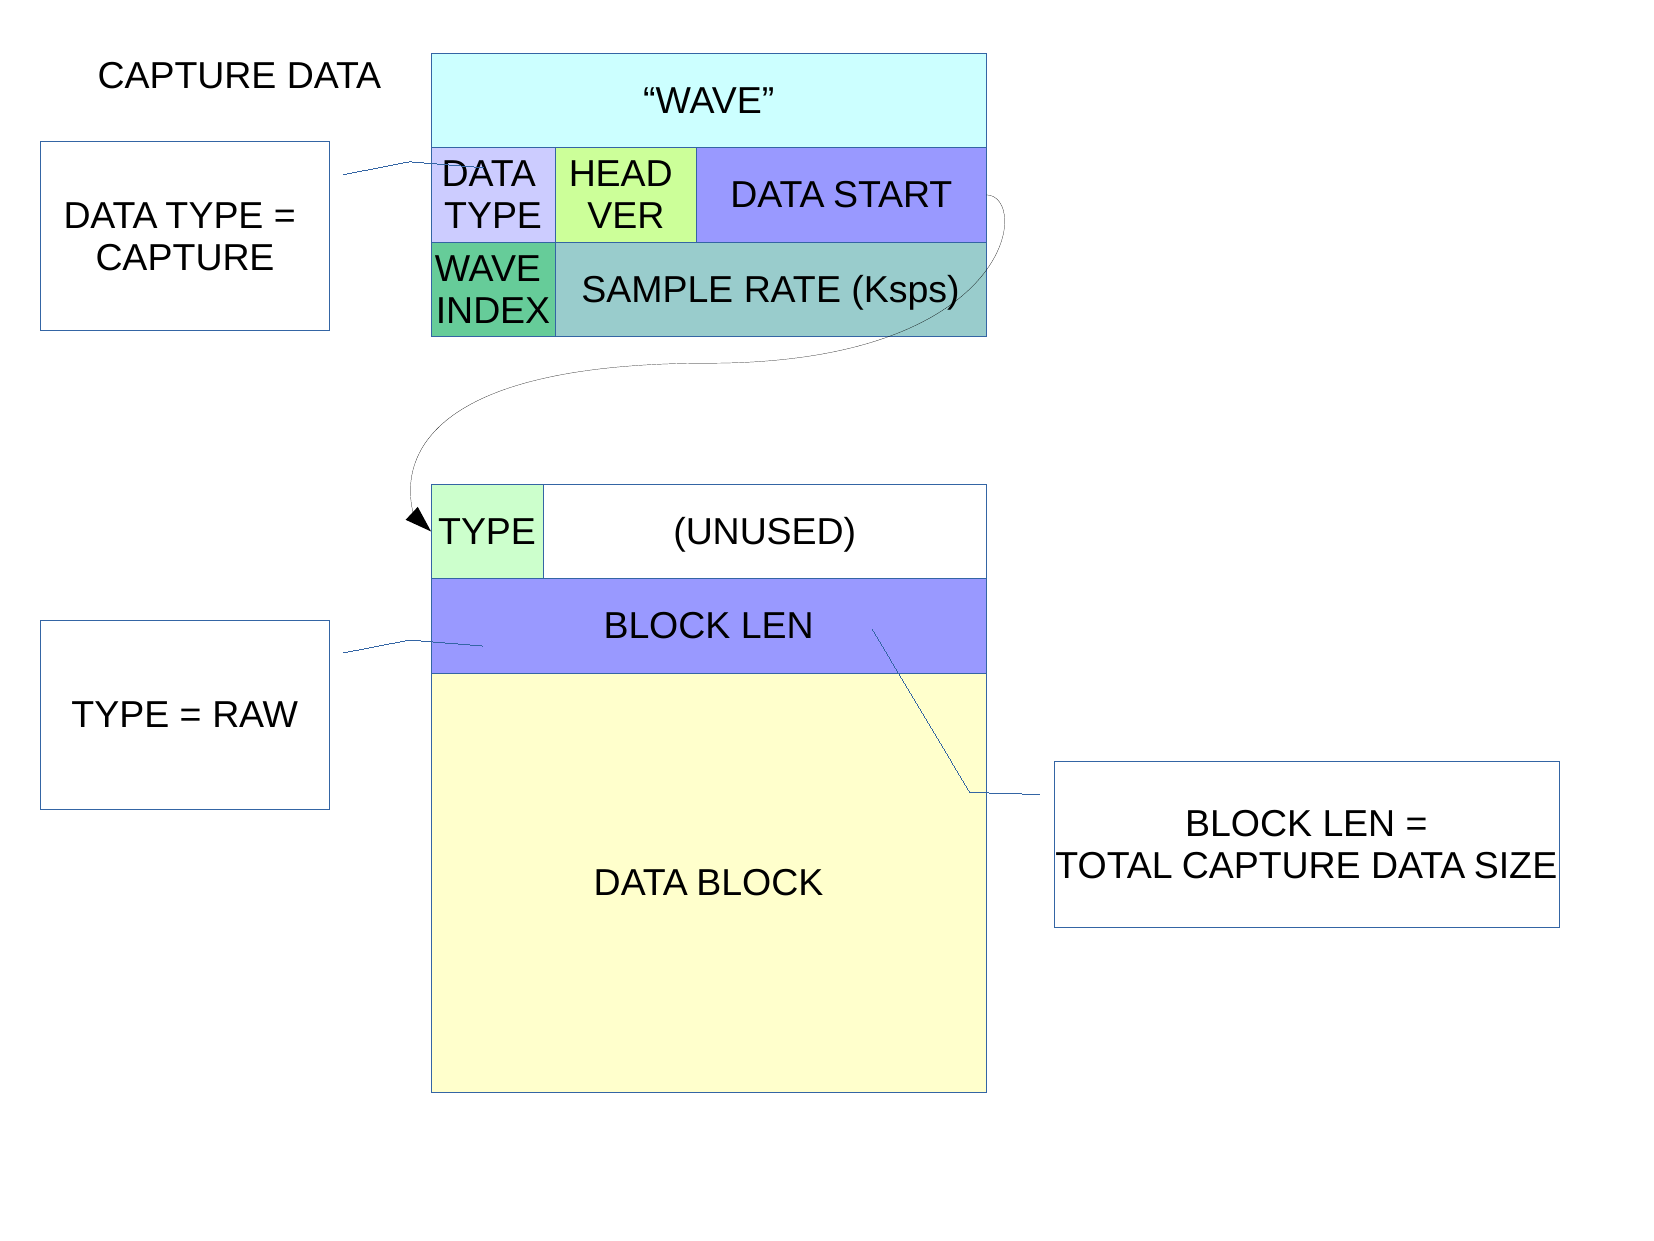

CAPTURE DATA
“WAVE”
DATA TYPE =
CAPTURE
DATA
TYPE
HEAD
VER
DATA START
WAVE
INDEX
SAMPLE RATE (Ksps)
TYPE
(UNUSED)
BLOCK LEN
TYPE = RAW
DATA BLOCK
BLOCK LEN =
TOTAL CAPTURE DATA SIZE